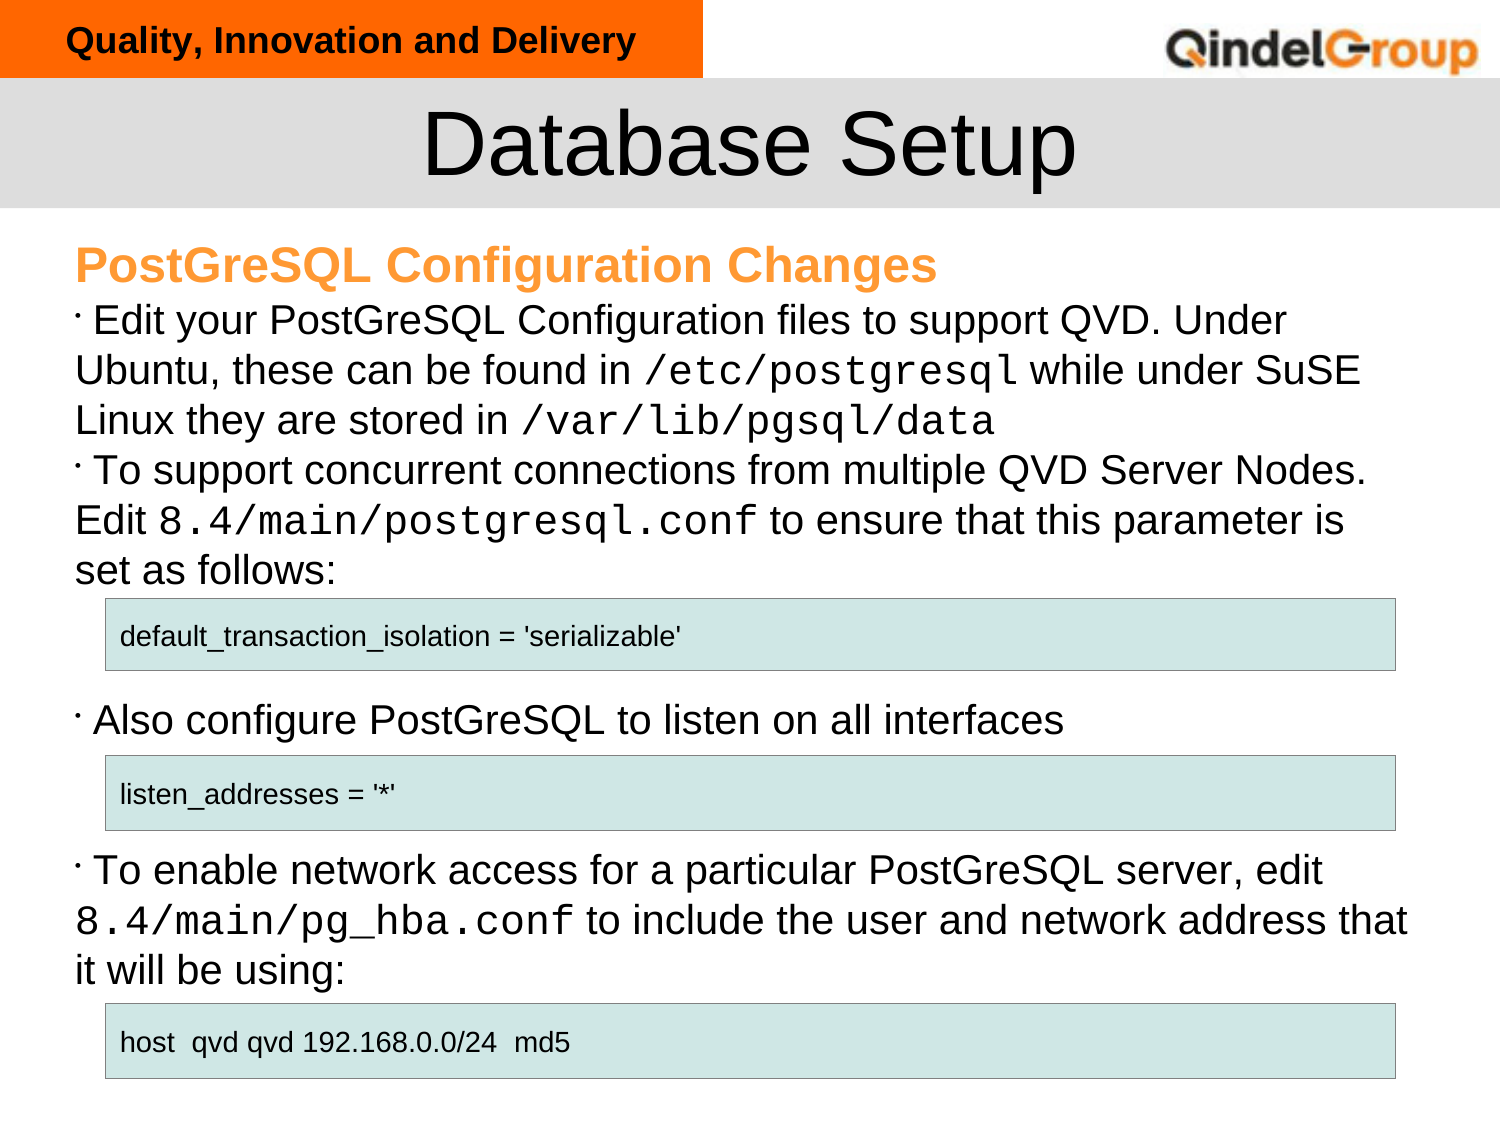

# Database Setup
PostGreSQL Configuration Changes
 Edit your PostGreSQL Configuration files to support QVD. Under Ubuntu, these can be found in /etc/postgresql while under SuSE Linux they are stored in /var/lib/pgsql/data
 To support concurrent connections from multiple QVD Server Nodes. Edit 8.4/main/postgresql.conf to ensure that this parameter is set as follows:
 Also configure PostGreSQL to listen on all interfaces
 To enable network access for a particular PostGreSQL server, edit 8.4/main/pg_hba.conf to include the user and network address that it will be using:
default_transaction_isolation = 'serializable'
listen_addresses = '*'
host qvd qvd 192.168.0.0/24 md5